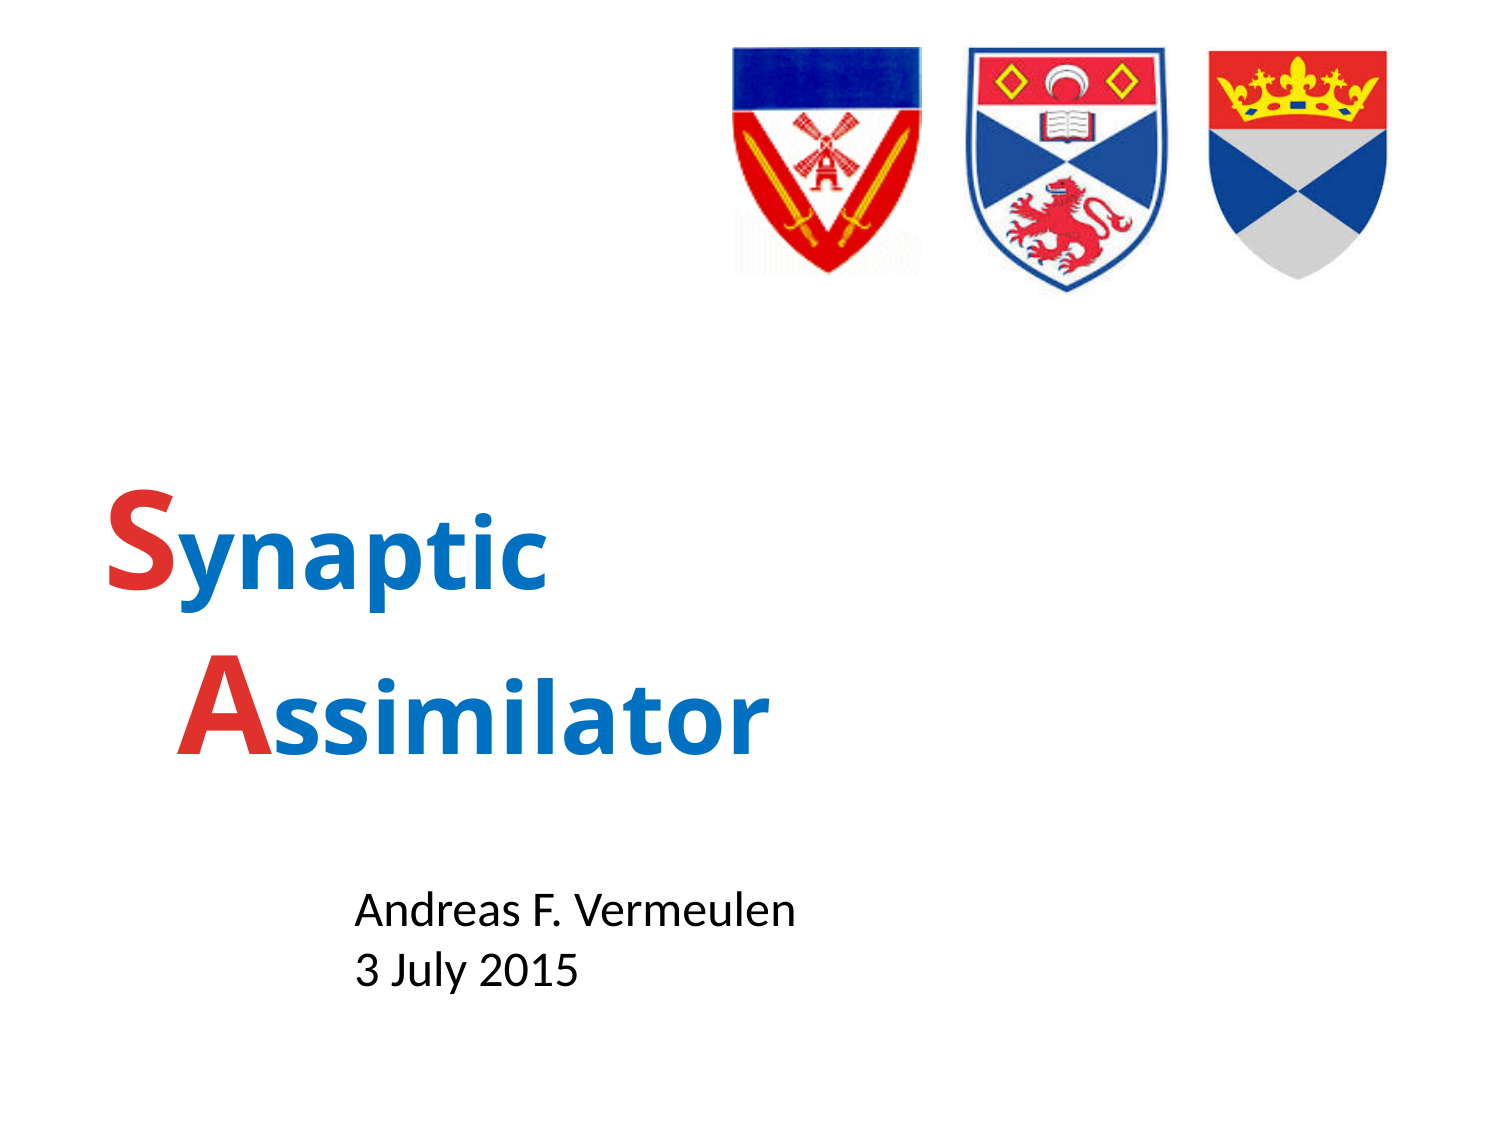

Synaptic
	Assimilator
Andreas F. Vermeulen
3 July 2015